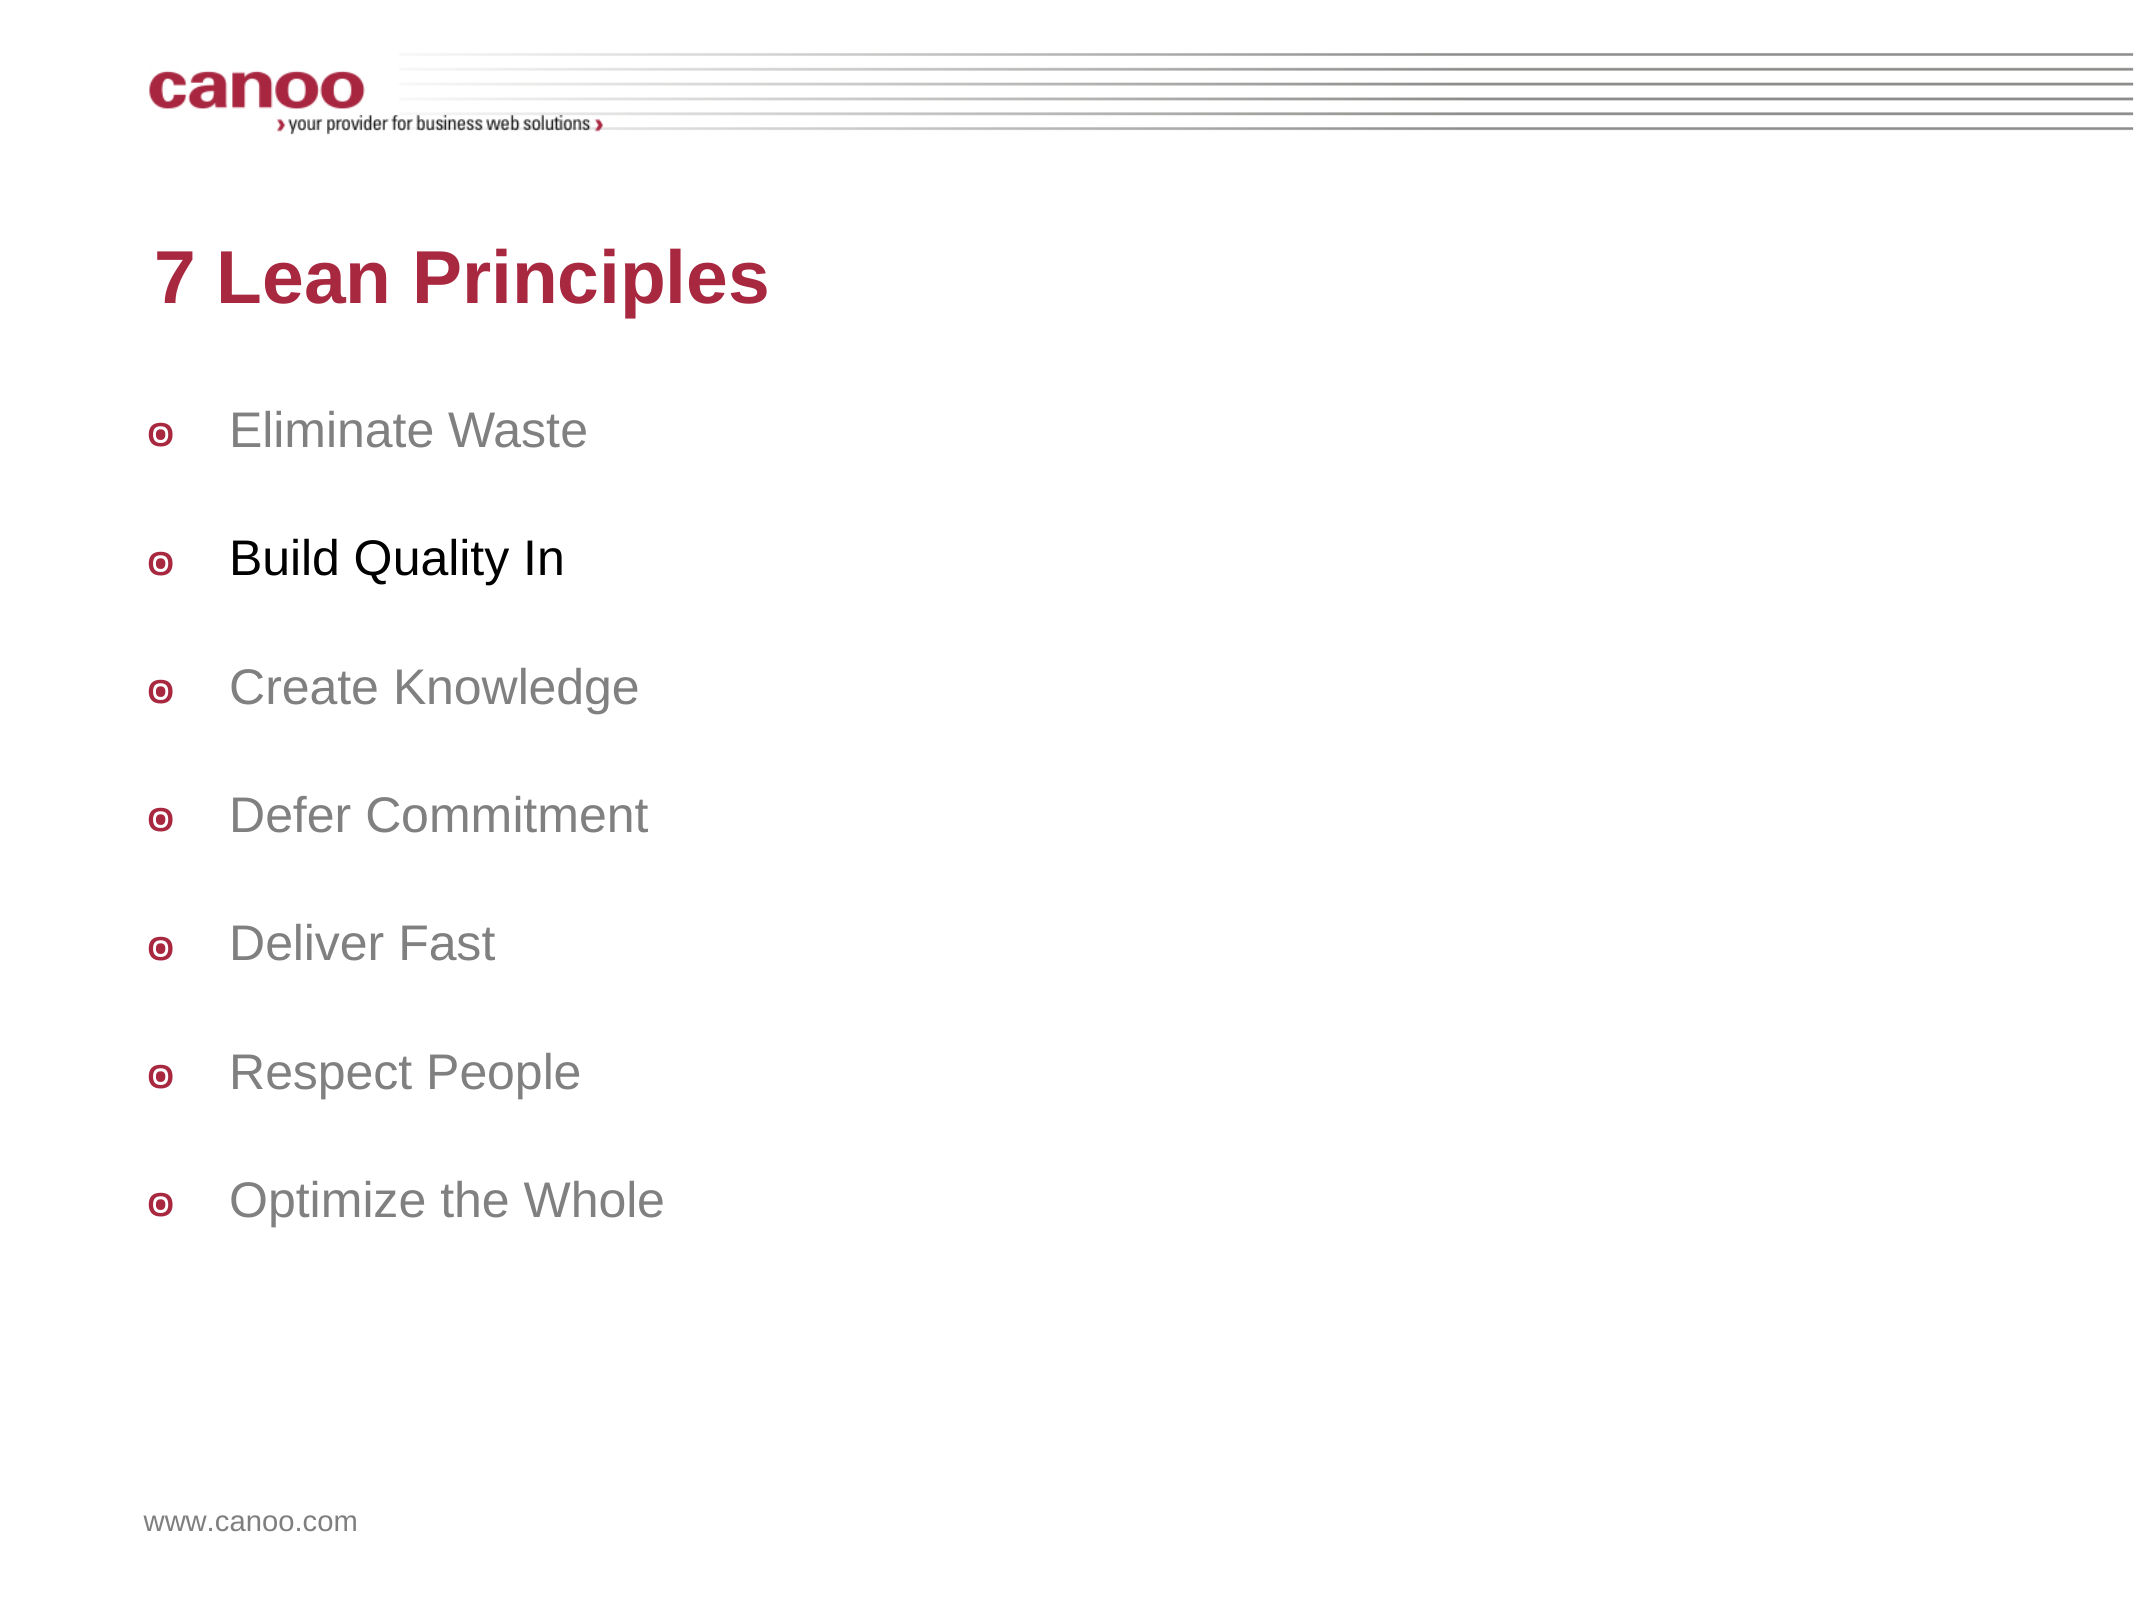

# 7 Lean Principles
Eliminate Waste
Build Quality In
Create Knowledge
Defer Commitment
Deliver Fast
Respect People
Optimize the Whole